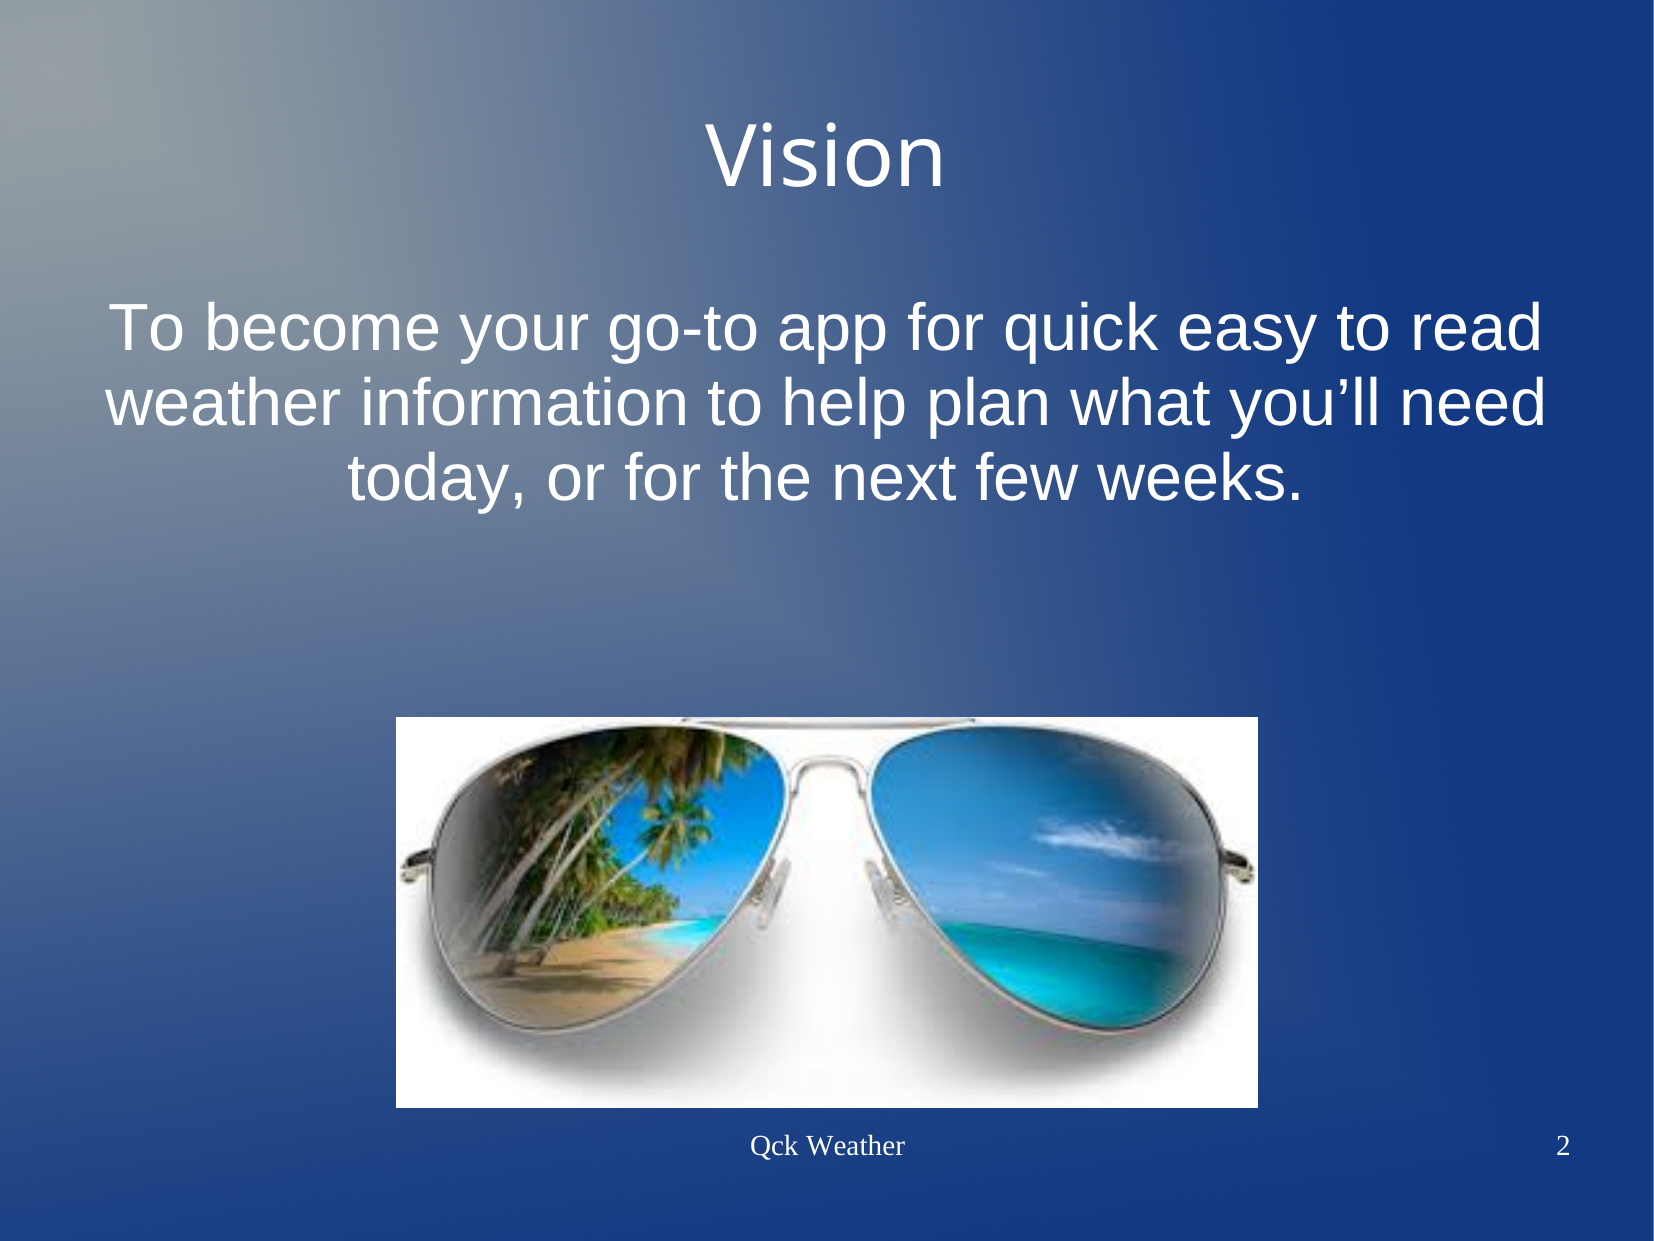

# Vision
To become your go-to app for quick easy to read weather information to help plan what you’ll need today, or for the next few weeks.
Qck Weather
2